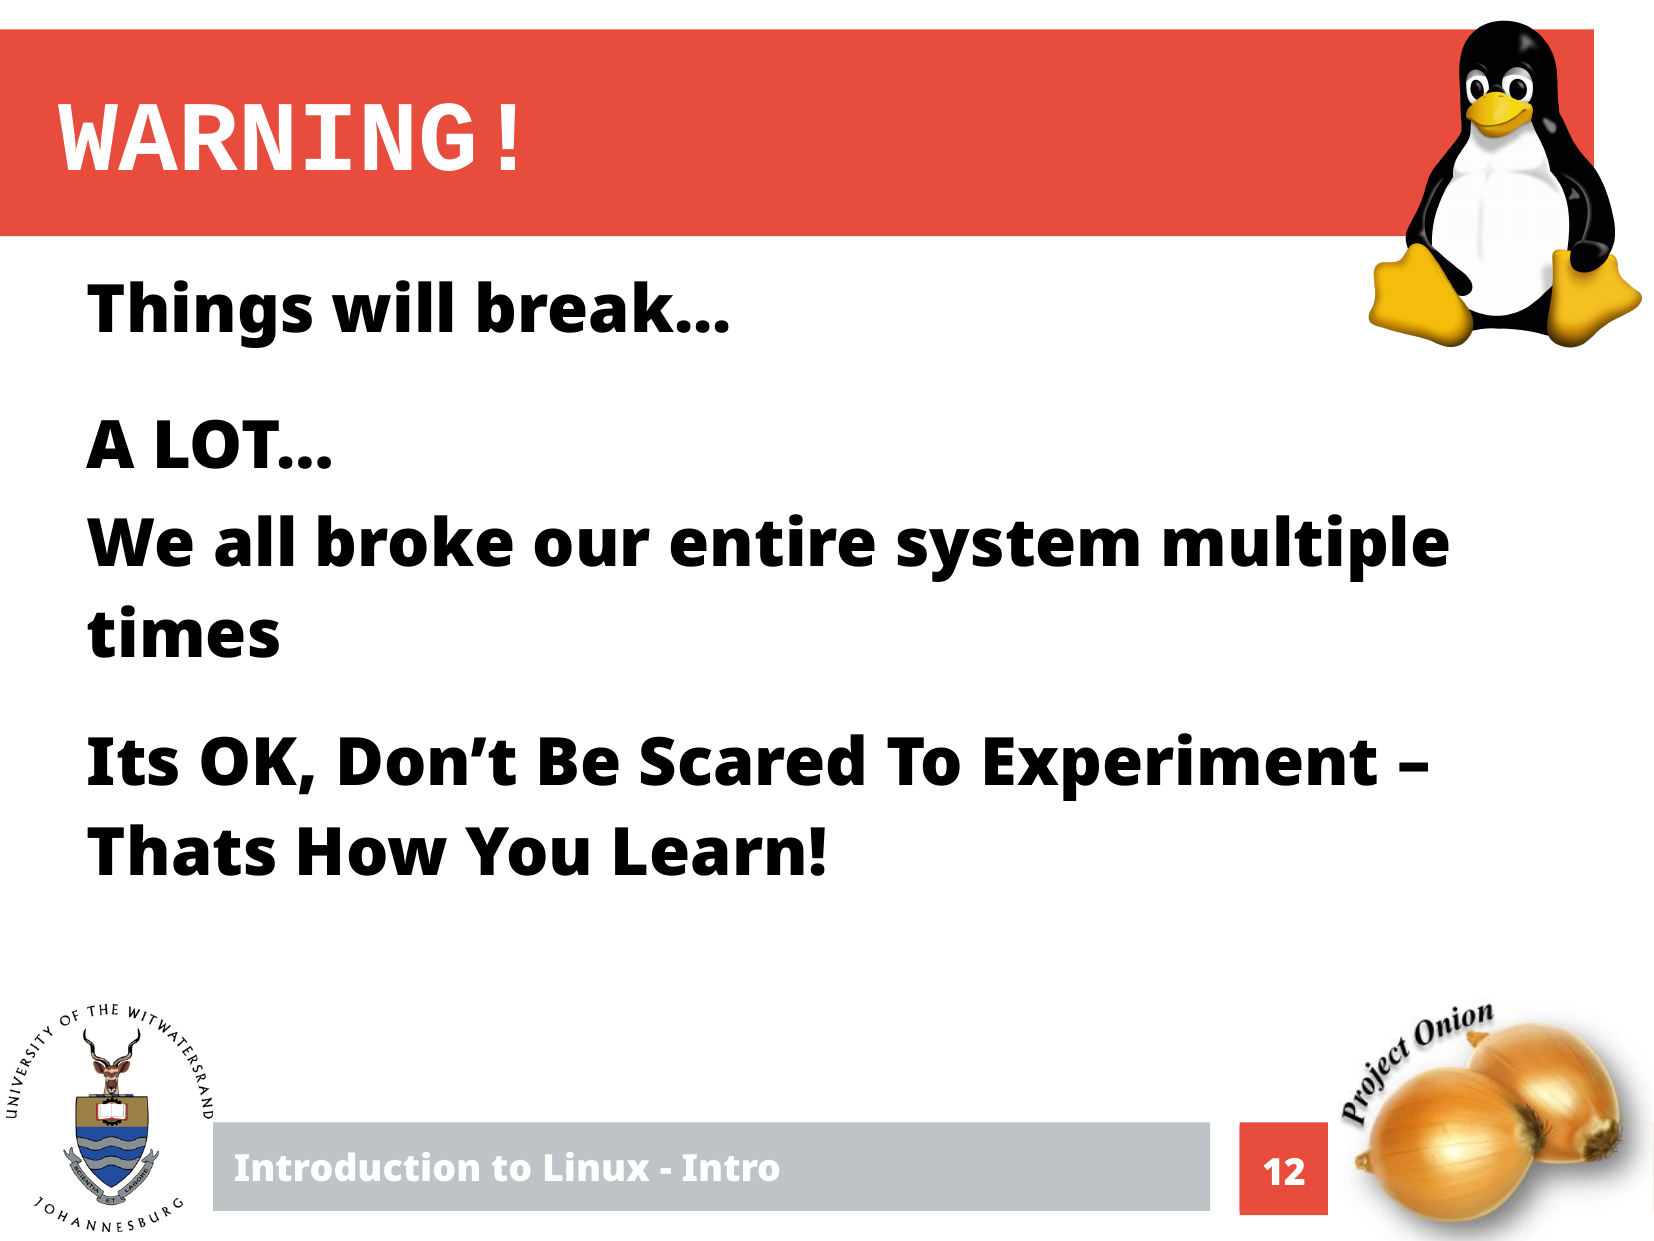

# WARNING!
Things will break...
A LOT…
We all broke our entire system multiple times
Its OK, Don’t Be Scared To Experiment – Thats How You Learn!
 Introduction to Linux - Intro
12